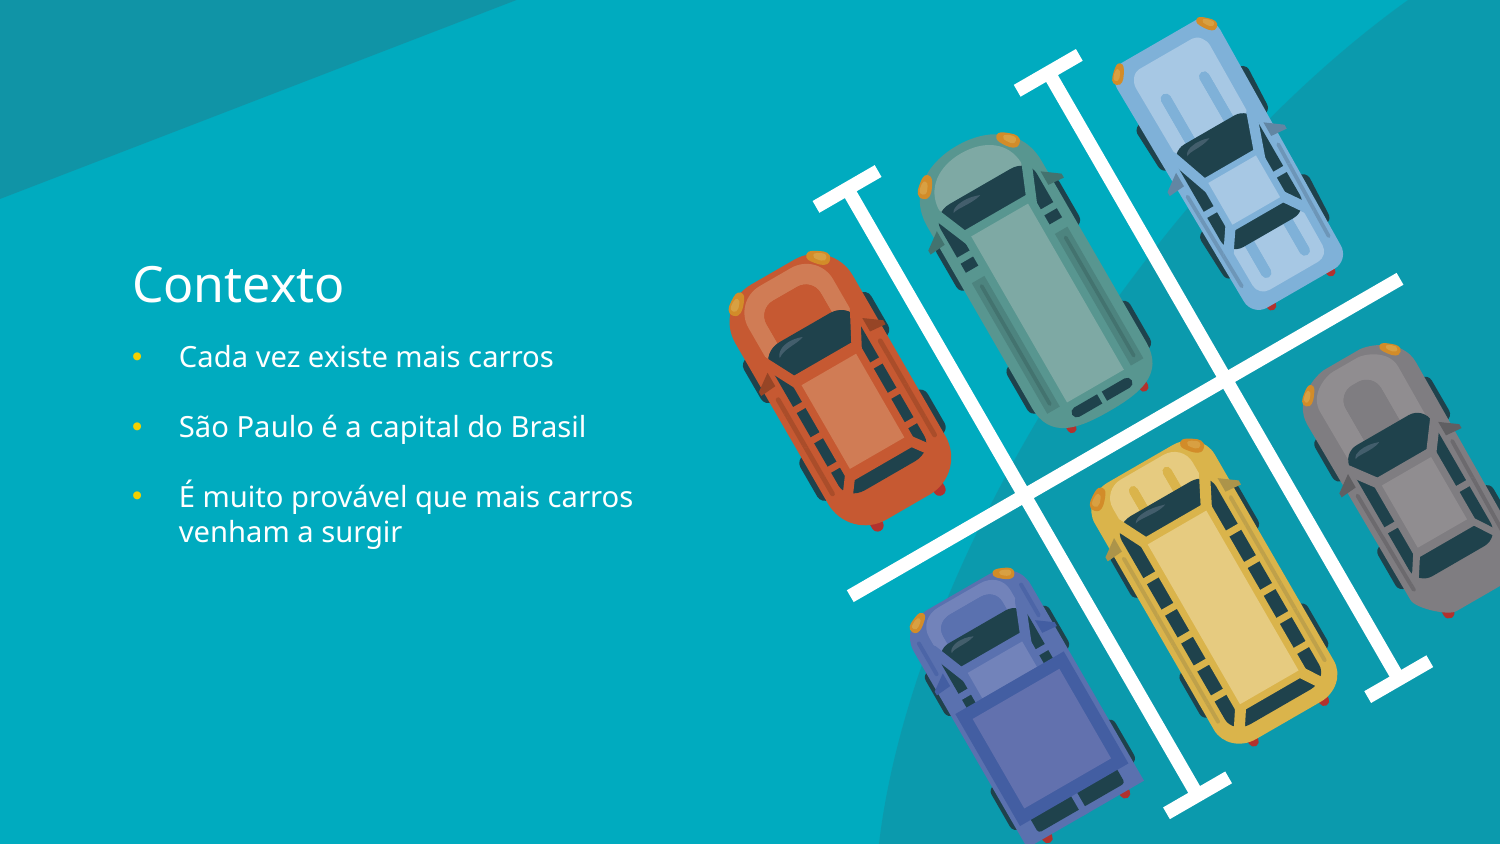

# Contexto
Cada vez existe mais carros
São Paulo é a capital do Brasil
É muito provável que mais carros venham a surgir